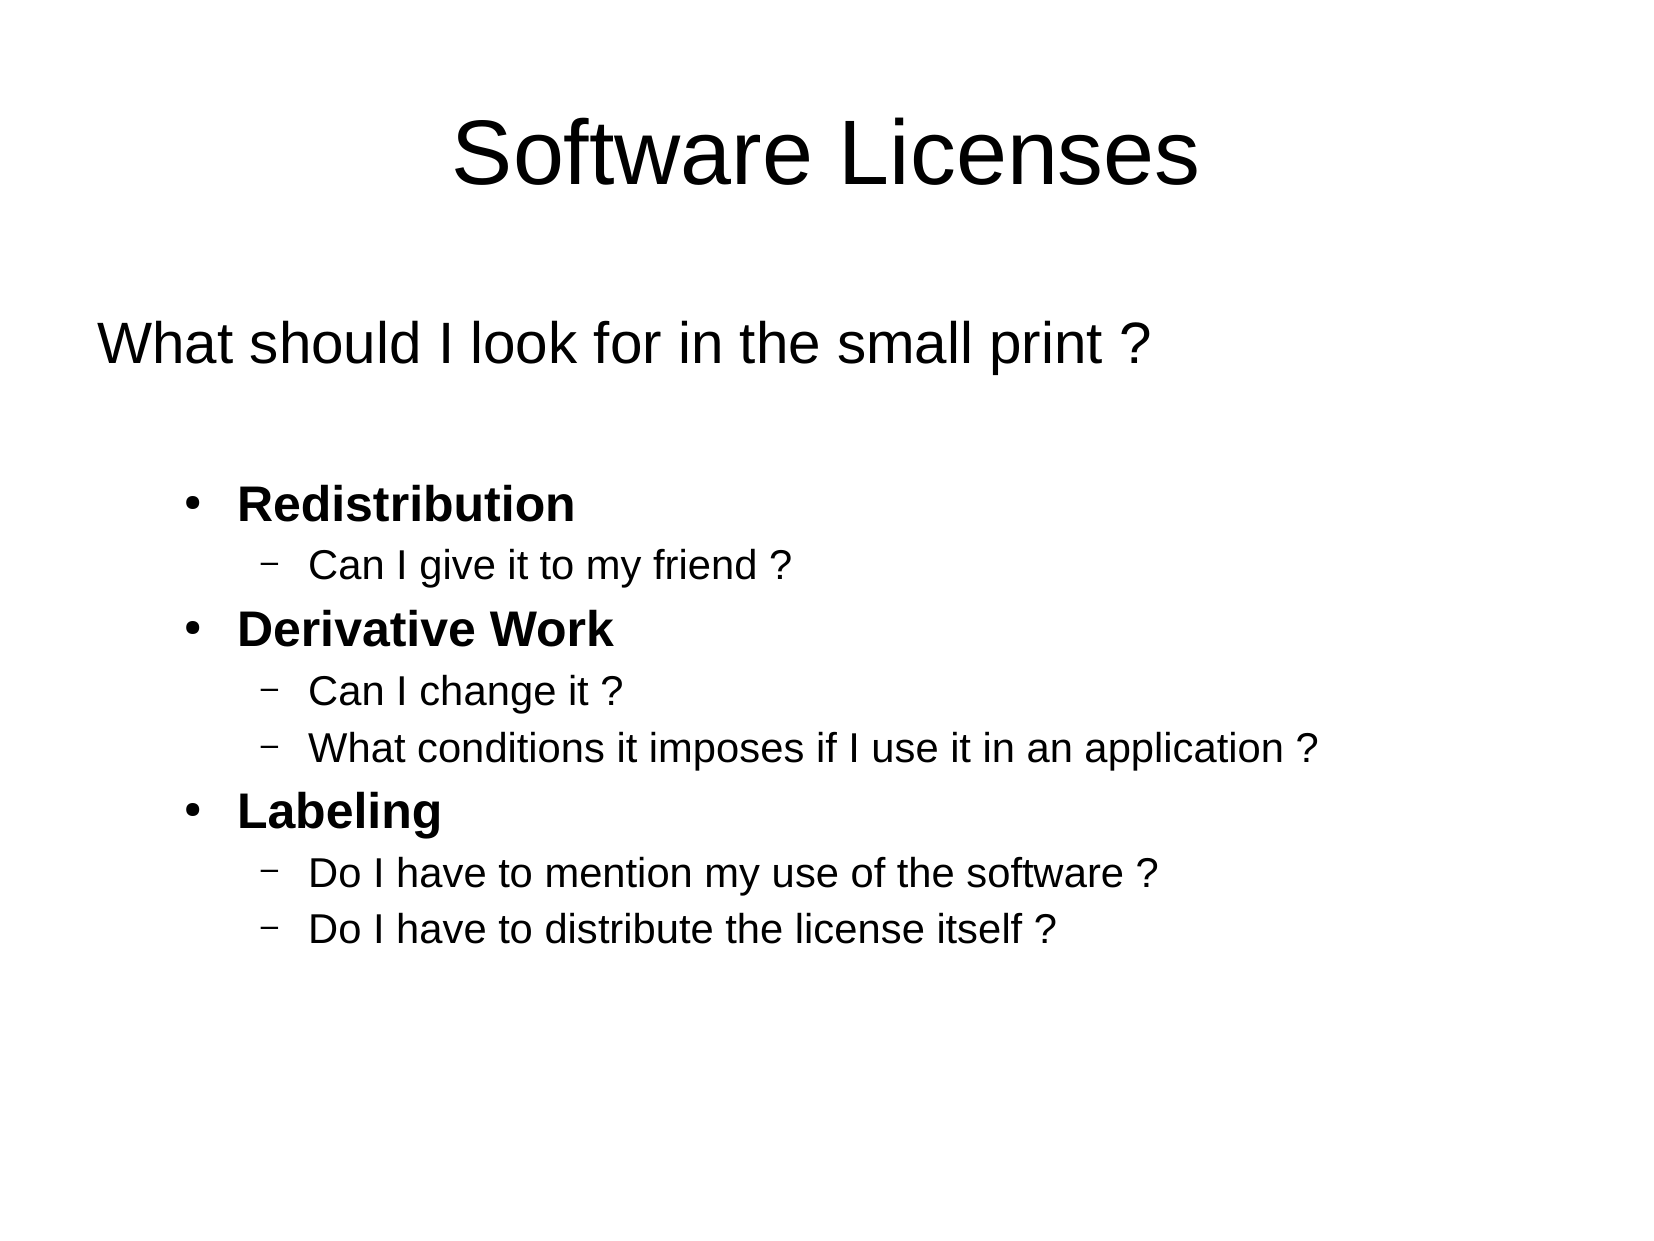

# Software Licenses
What should I look for in the small print ?
Redistribution
Can I give it to my friend ?
Derivative Work
Can I change it ?
What conditions it imposes if I use it in an application ?
Labeling
Do I have to mention my use of the software ?
Do I have to distribute the license itself ?